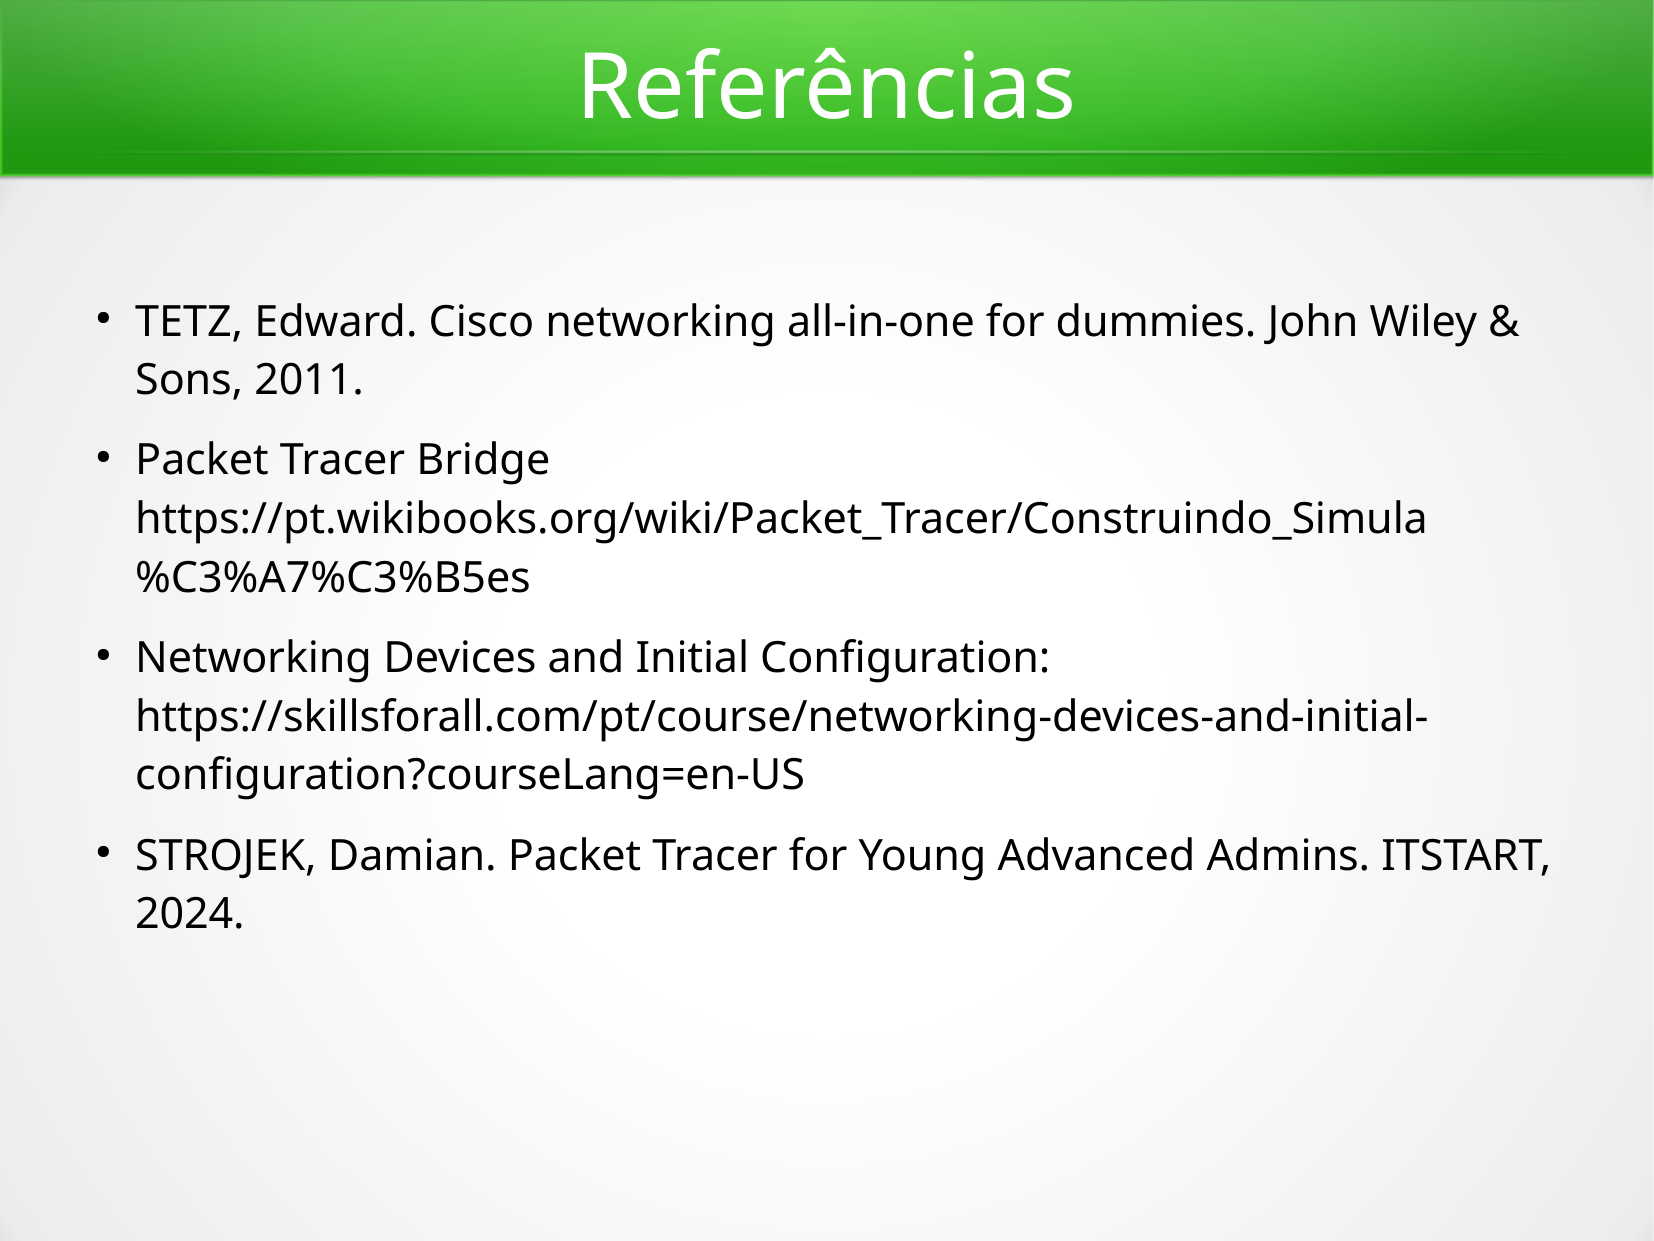

# Referências
TETZ, Edward. Cisco networking all-in-one for dummies. John Wiley & Sons, 2011.
Packet Tracer Bridge https://pt.wikibooks.org/wiki/Packet_Tracer/Construindo_Simula%C3%A7%C3%B5es
Networking Devices and Initial Configuration: https://skillsforall.com/pt/course/networking-devices-and-initial-configuration?courseLang=en-US
STROJEK, Damian. Packet Tracer for Young Advanced Admins. ITSTART, 2024.